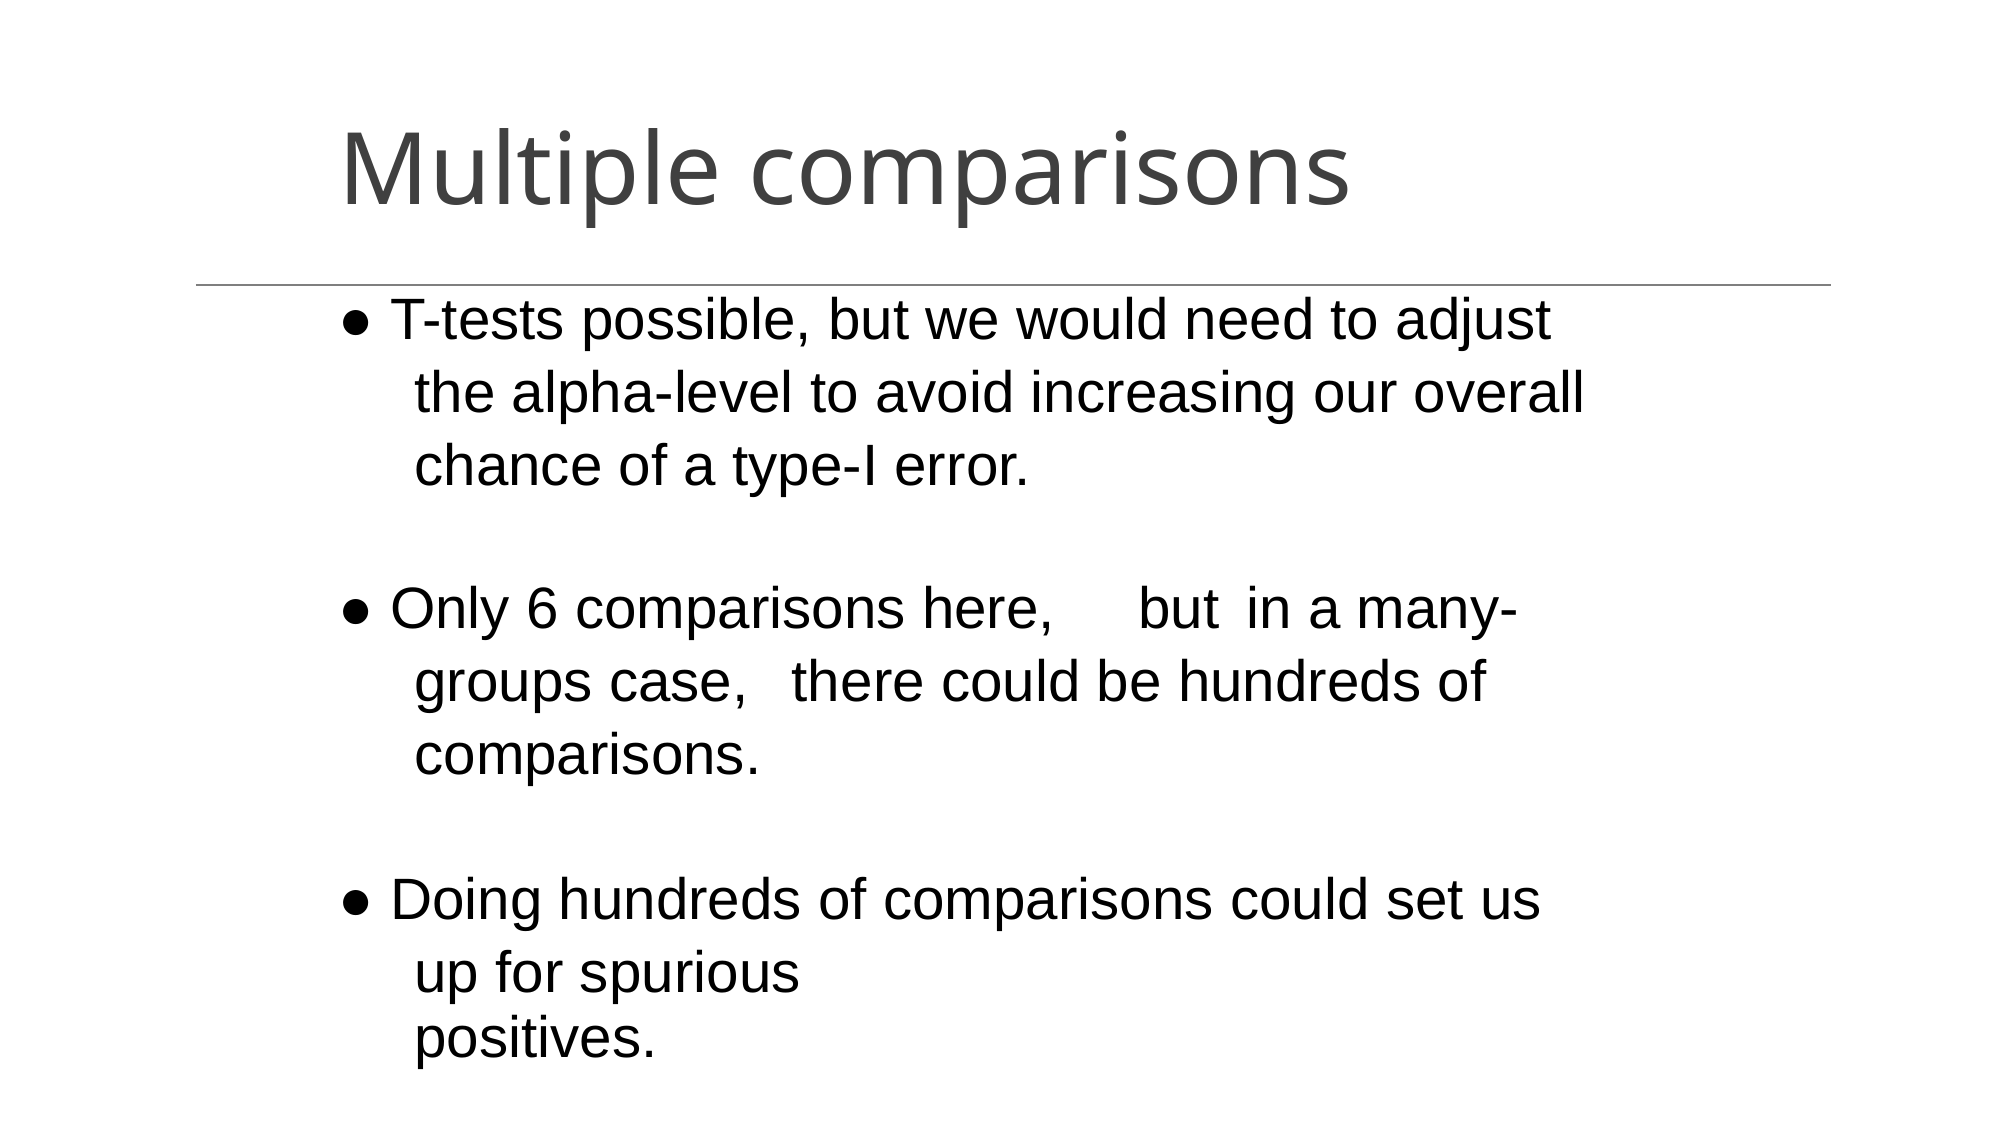

Multiple comparisons
● T-tests possible, but we would need to adjust
the alpha-level to avoid increasing our overall
chance of a type-I error.
● Only 6 comparisons here,
but
in a many-
groups case,
there could be hundreds of
comparisons.
● Doing hundreds of comparisons could set us
up for spurious positives.